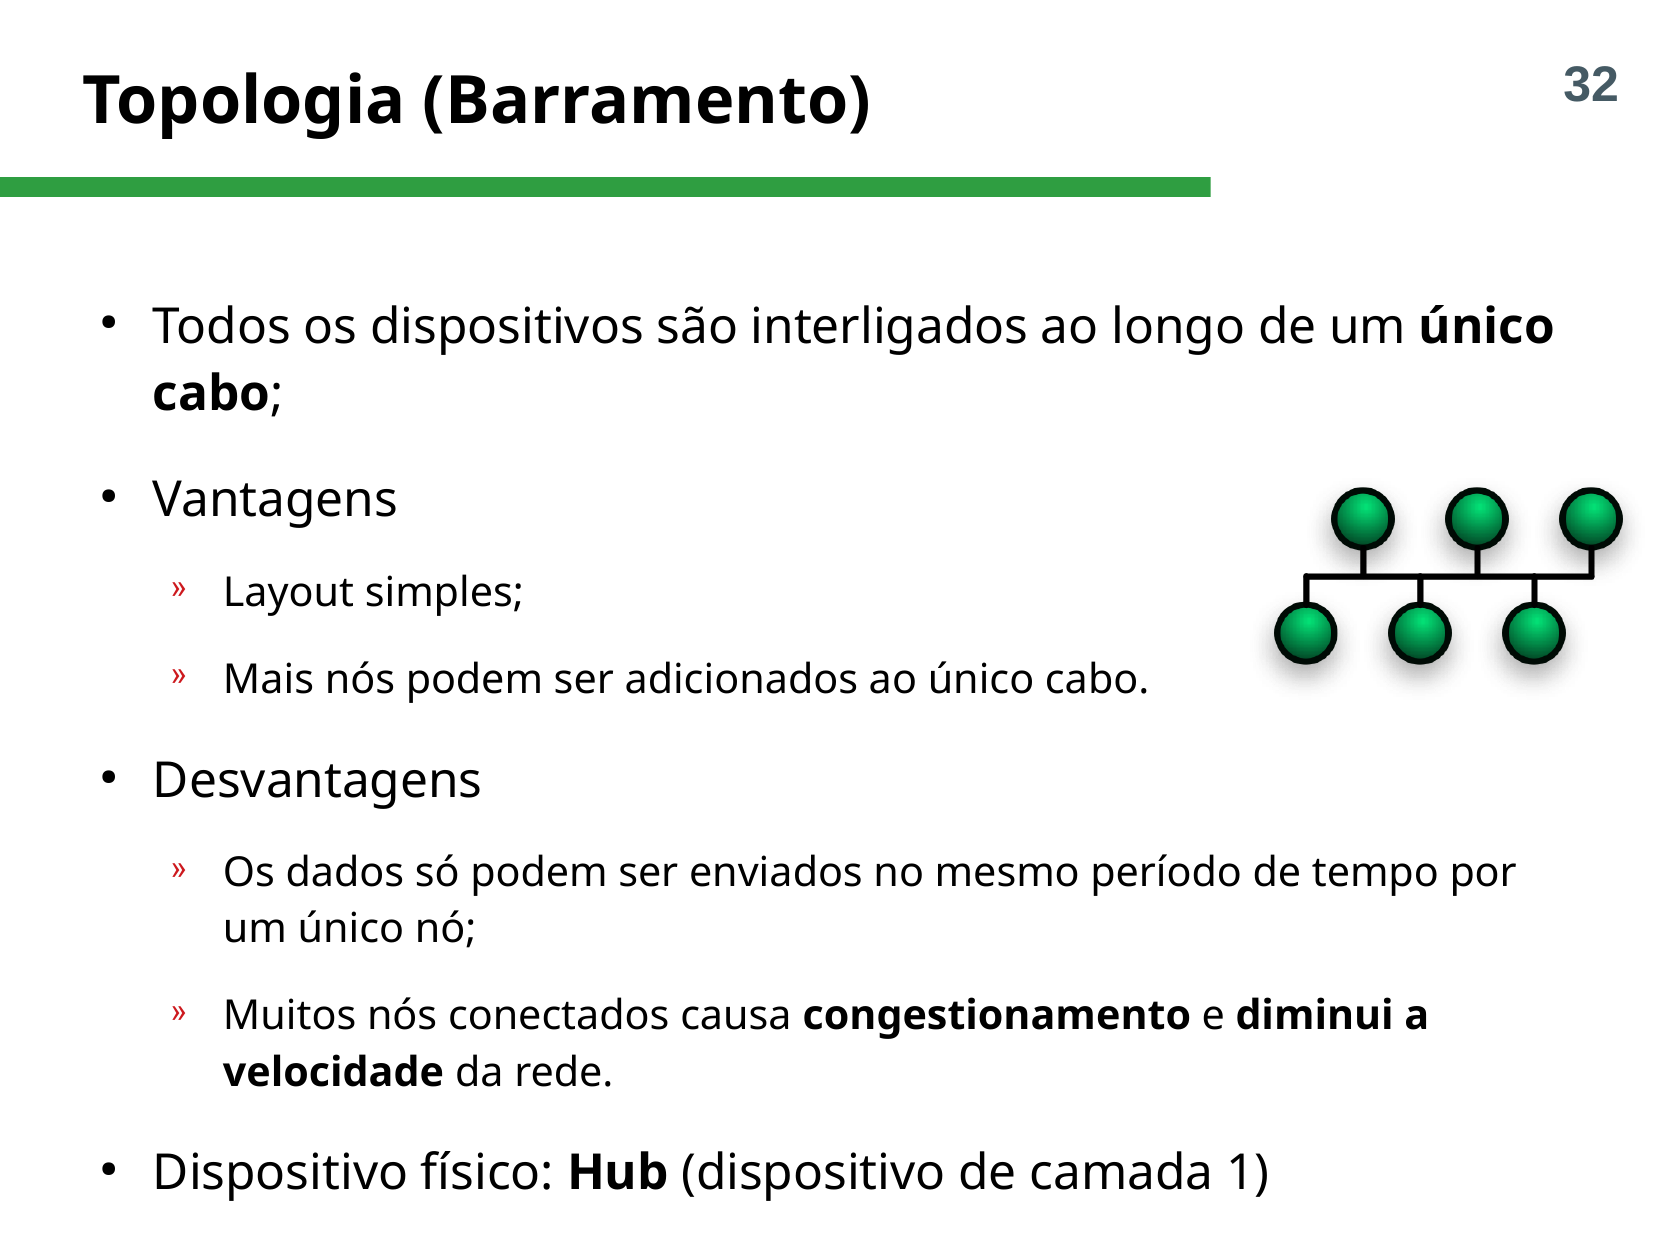

# Topologia (Barramento)
Todos os dispositivos são interligados ao longo de um único cabo;
Vantagens
Layout simples;
Mais nós podem ser adicionados ao único cabo.
Desvantagens
Os dados só podem ser enviados no mesmo período de tempo por um único nó;
Muitos nós conectados causa congestionamento e diminui a velocidade da rede.
Dispositivo físico: Hub (dispositivo de camada 1)